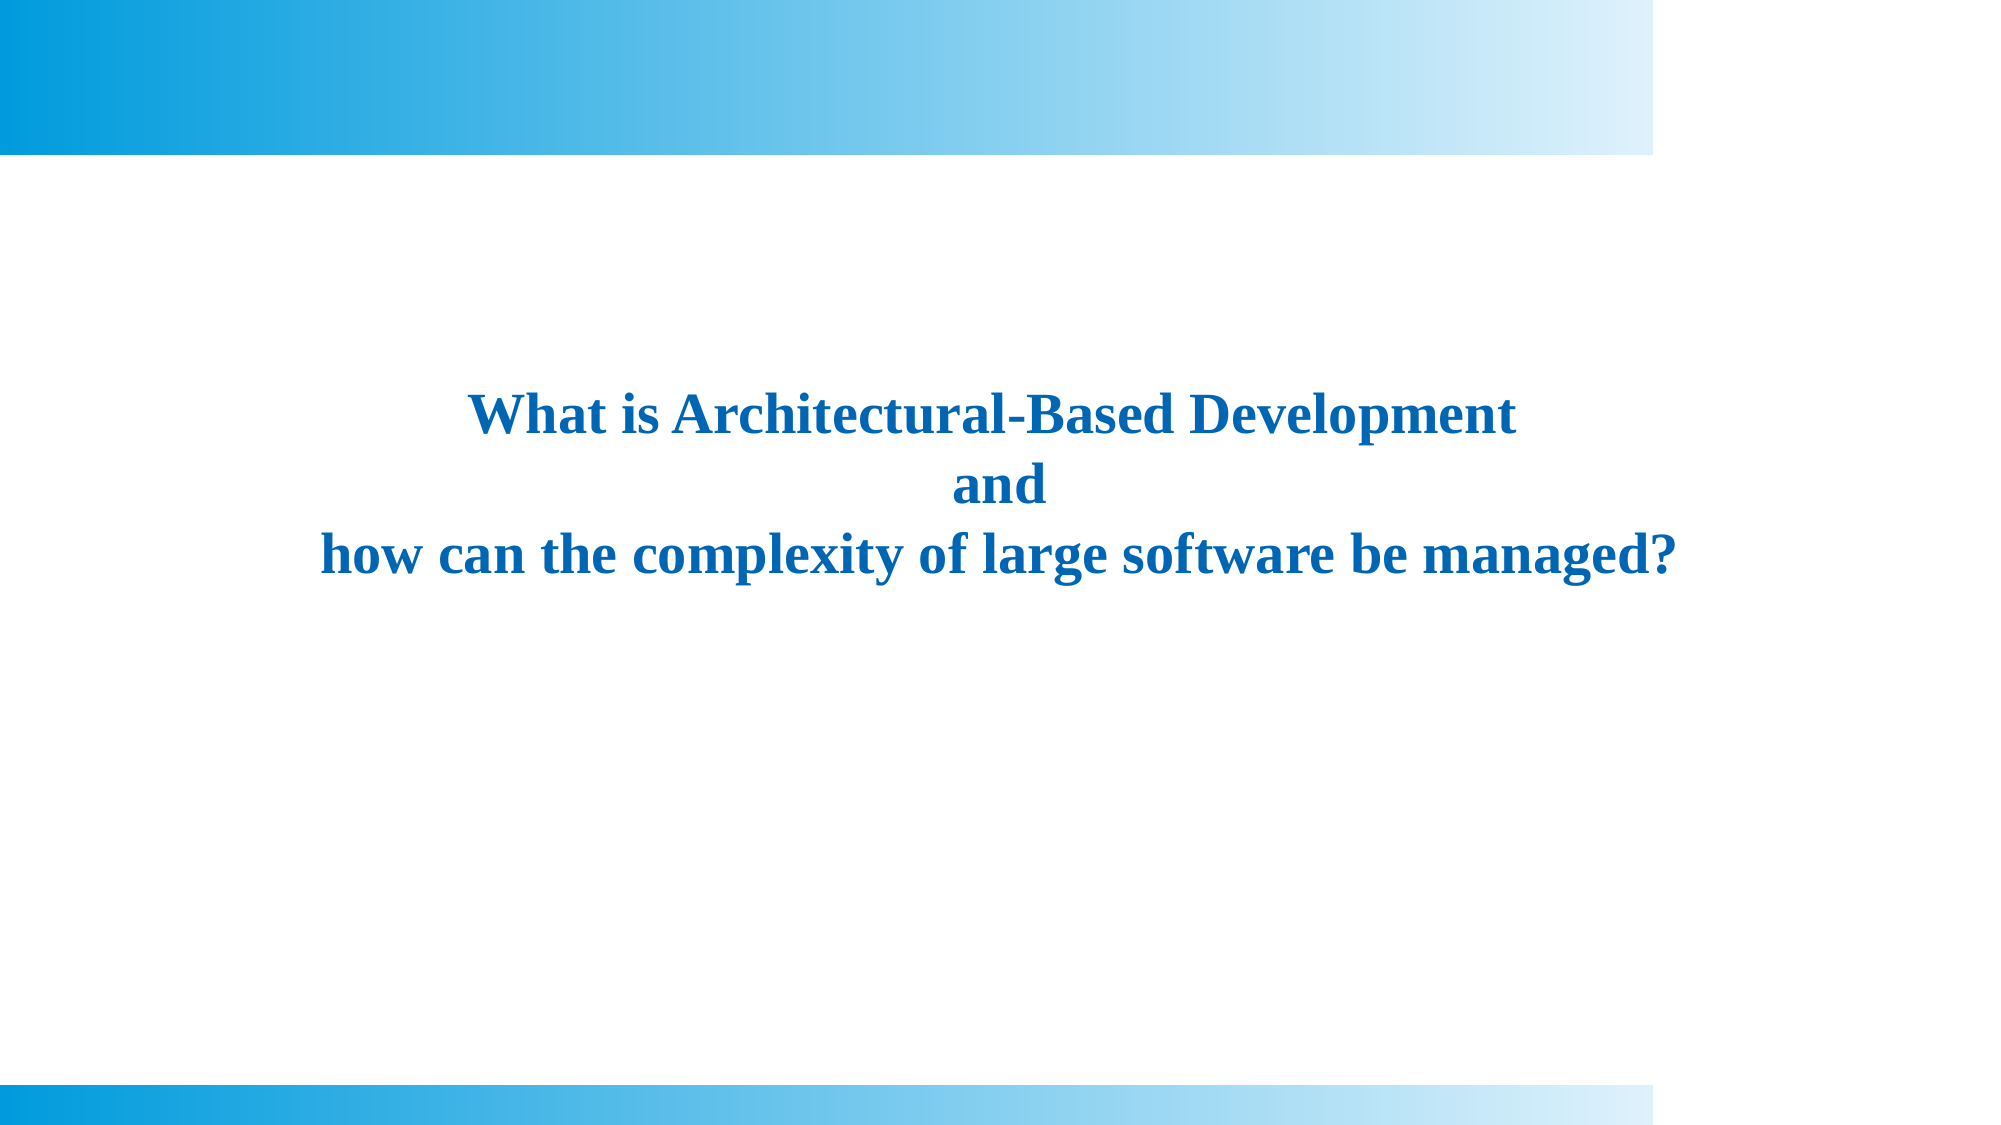

# What is Architectural-Based Development
and
 how can the complexity of large software be managed?